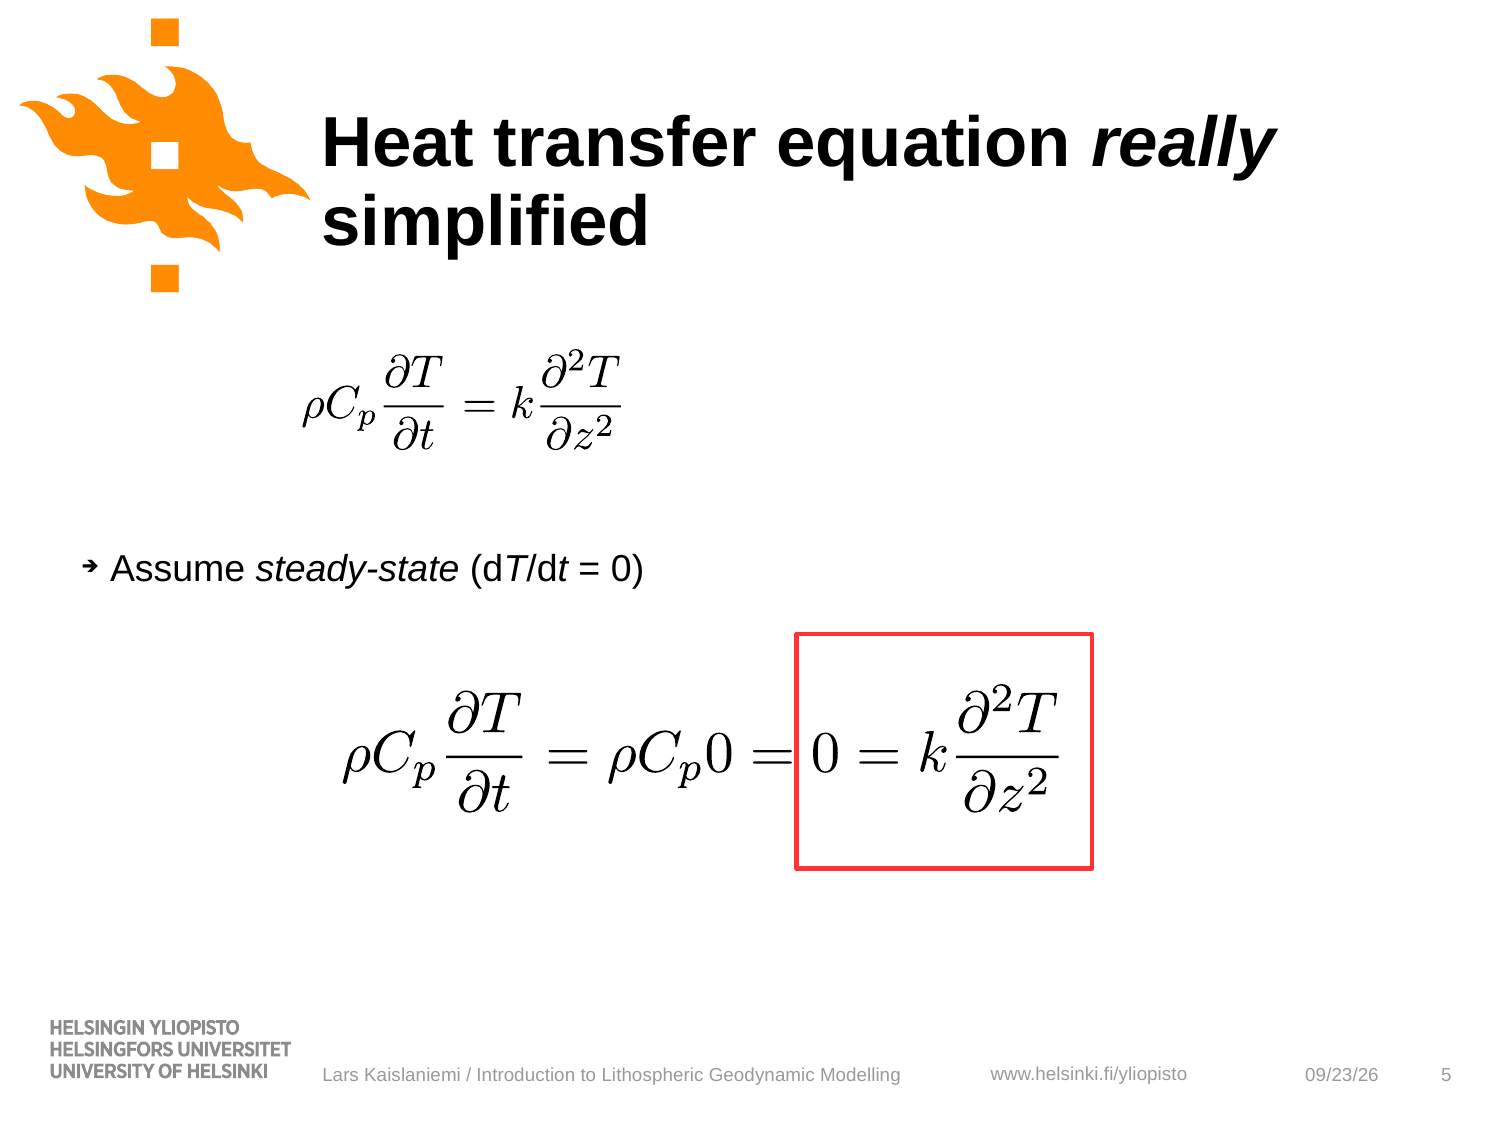

# Heat transfer equation really simplified
 Assume steady-state (dT/dt = 0)
Lars Kaislaniemi / Introduction to Lithospheric Geodynamic Modelling
5